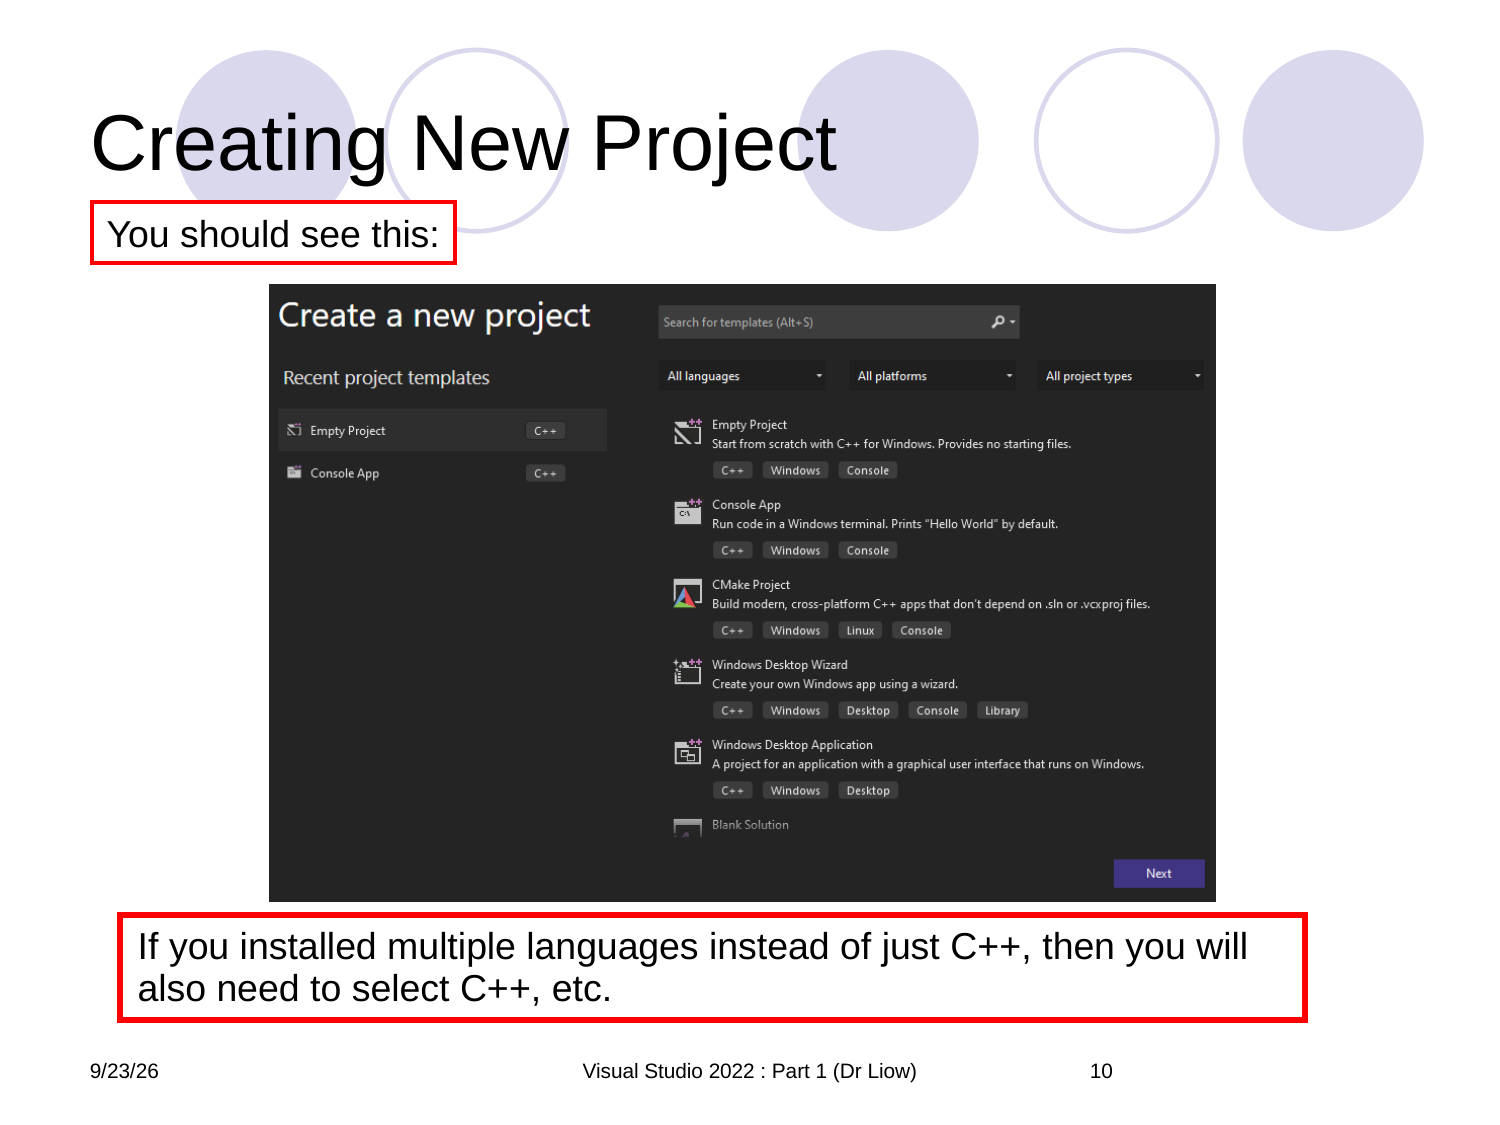

# Creating New Project
You should see this:
If you installed multiple languages instead of just C++, then you will also need to select C++, etc.
Visual Studio 2022 : Part 1 (Dr Liow)